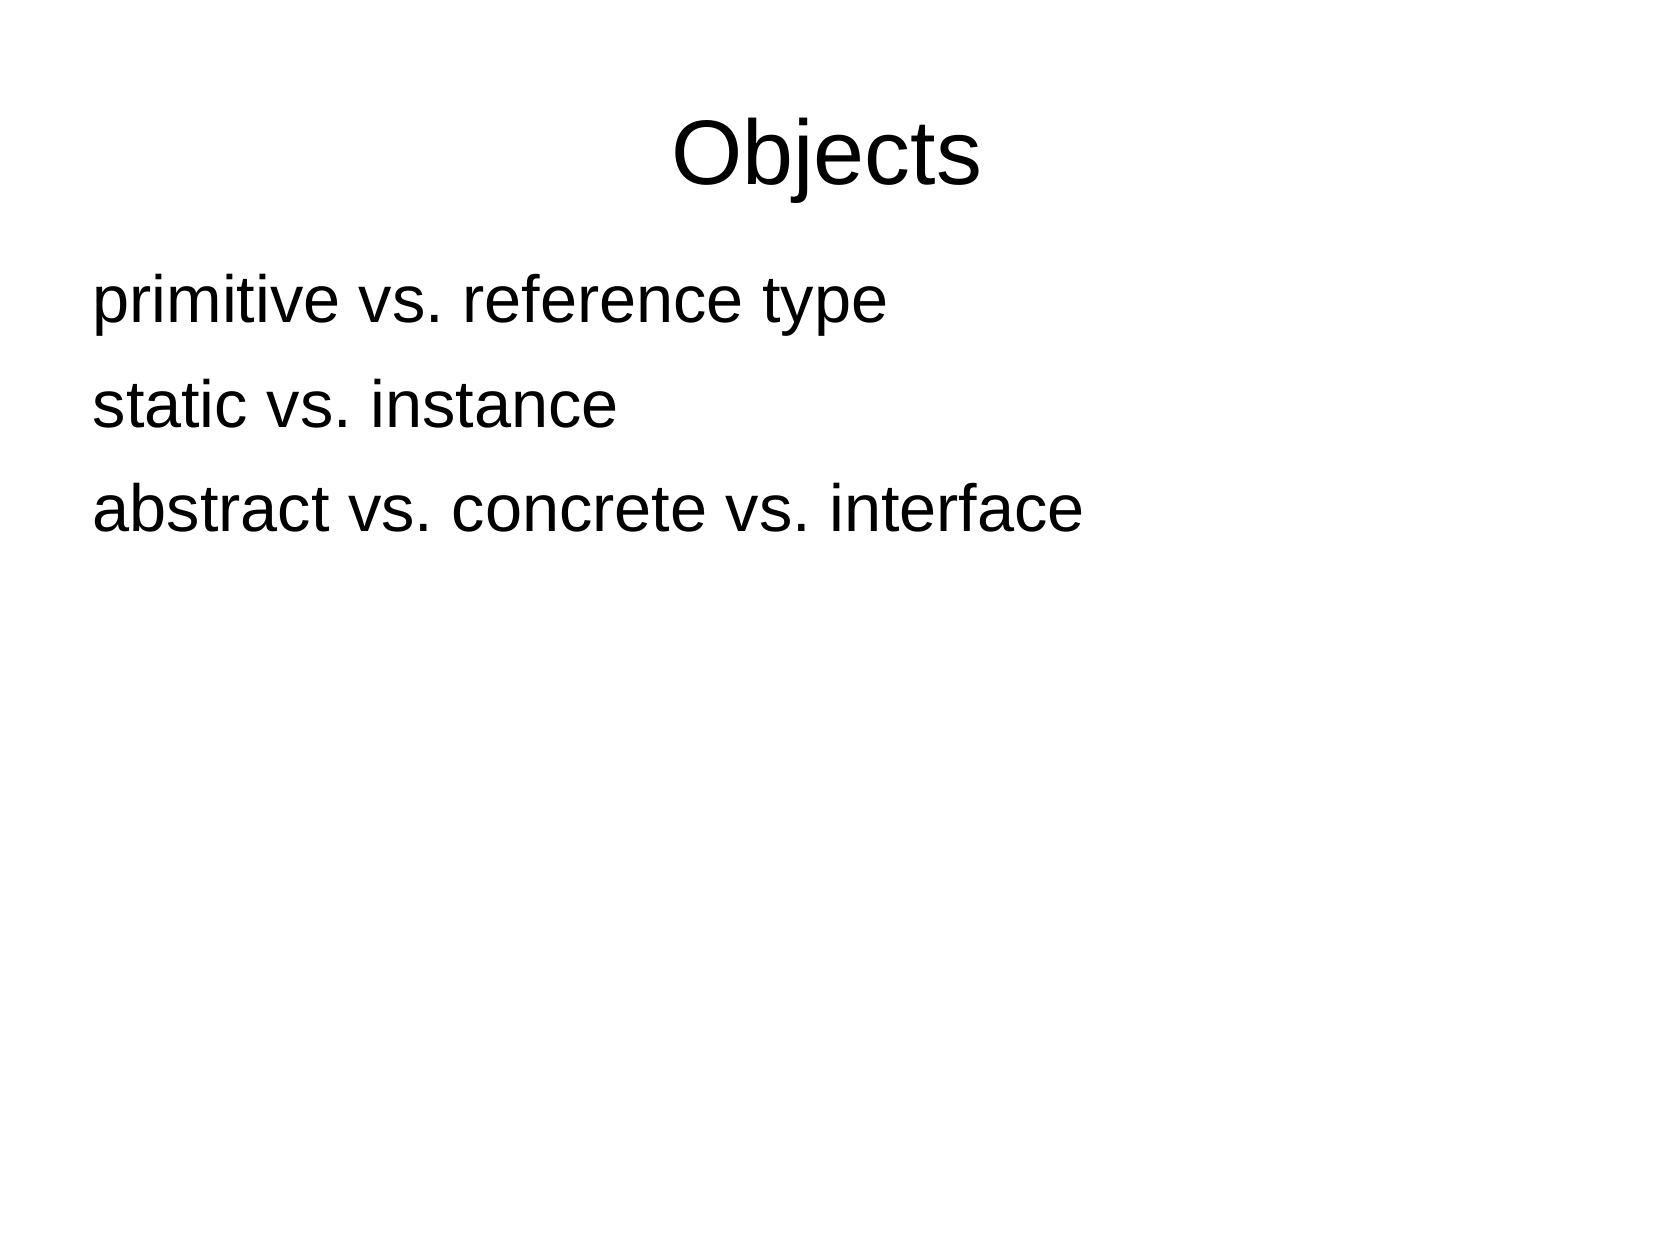

# Objects
primitive vs. reference type
static vs. instance
abstract vs. concrete vs. interface